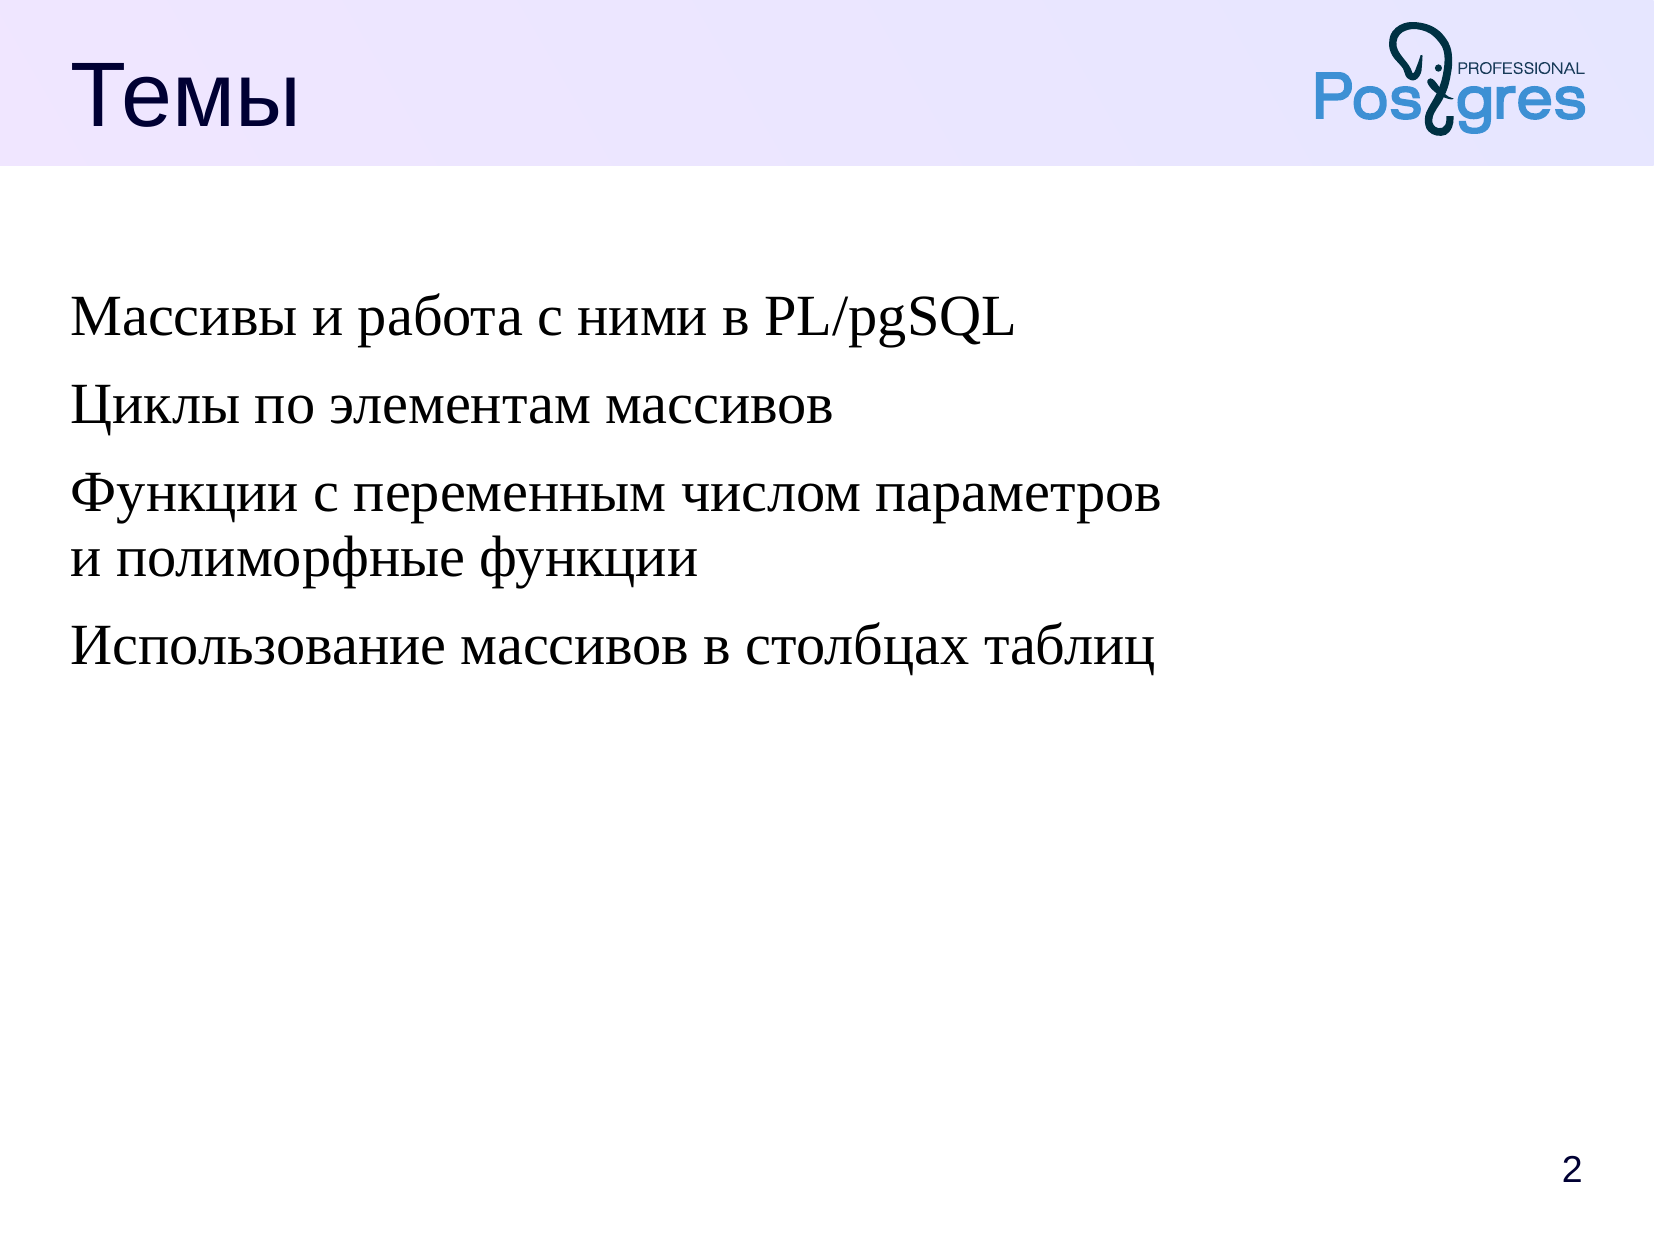

# Темы
Массивы и работа с ними в PL/pgSQL
Циклы по элементам массивов
Функции с переменным числом параметров
и полиморфные функции
Использование массивов в столбцах таблиц